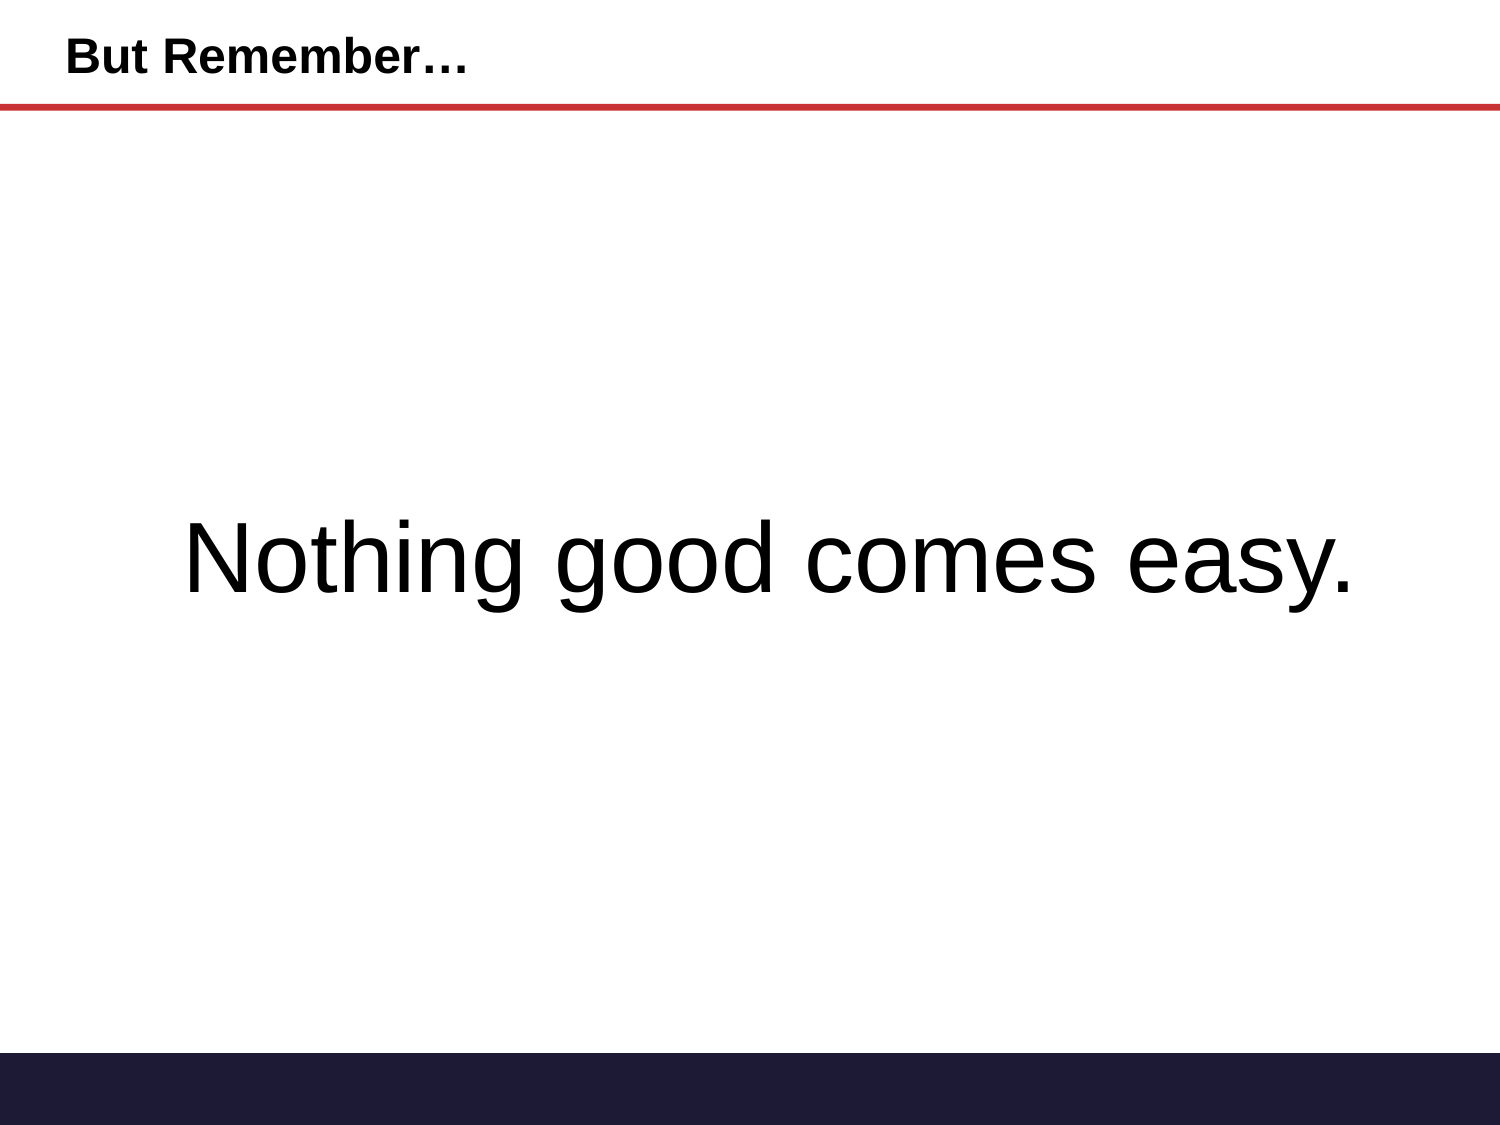

# But Remember…
Nothing good comes easy.